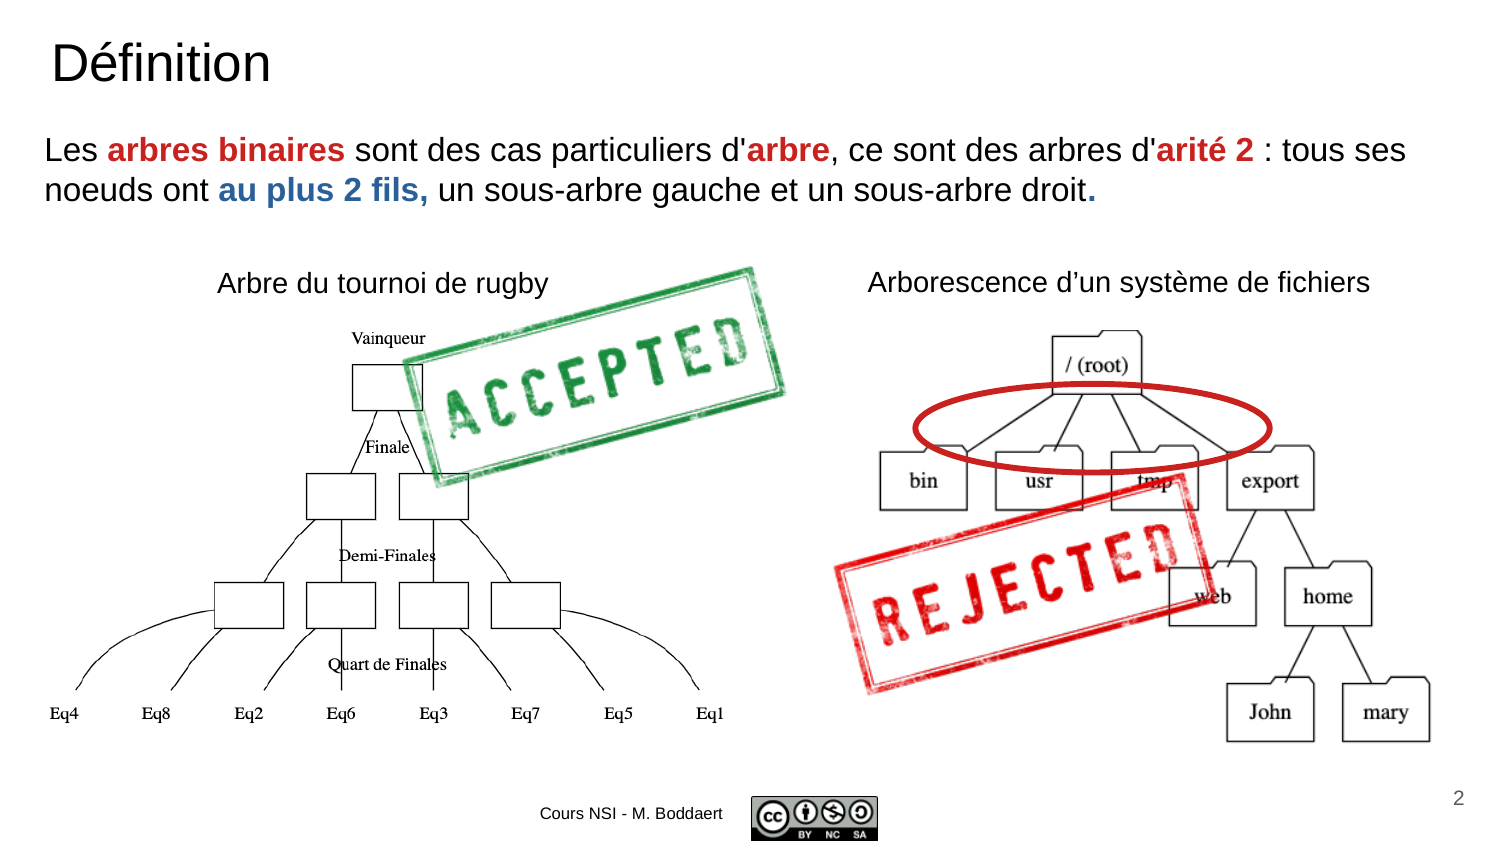

# Définition
Les arbres binaires sont des cas particuliers d'arbre, ce sont des arbres d'arité 2 : tous ses noeuds ont au plus 2 fils, un sous-arbre gauche et un sous-arbre droit.
Arborescence d’un système de fichiers
Arbre du tournoi de rugby
2